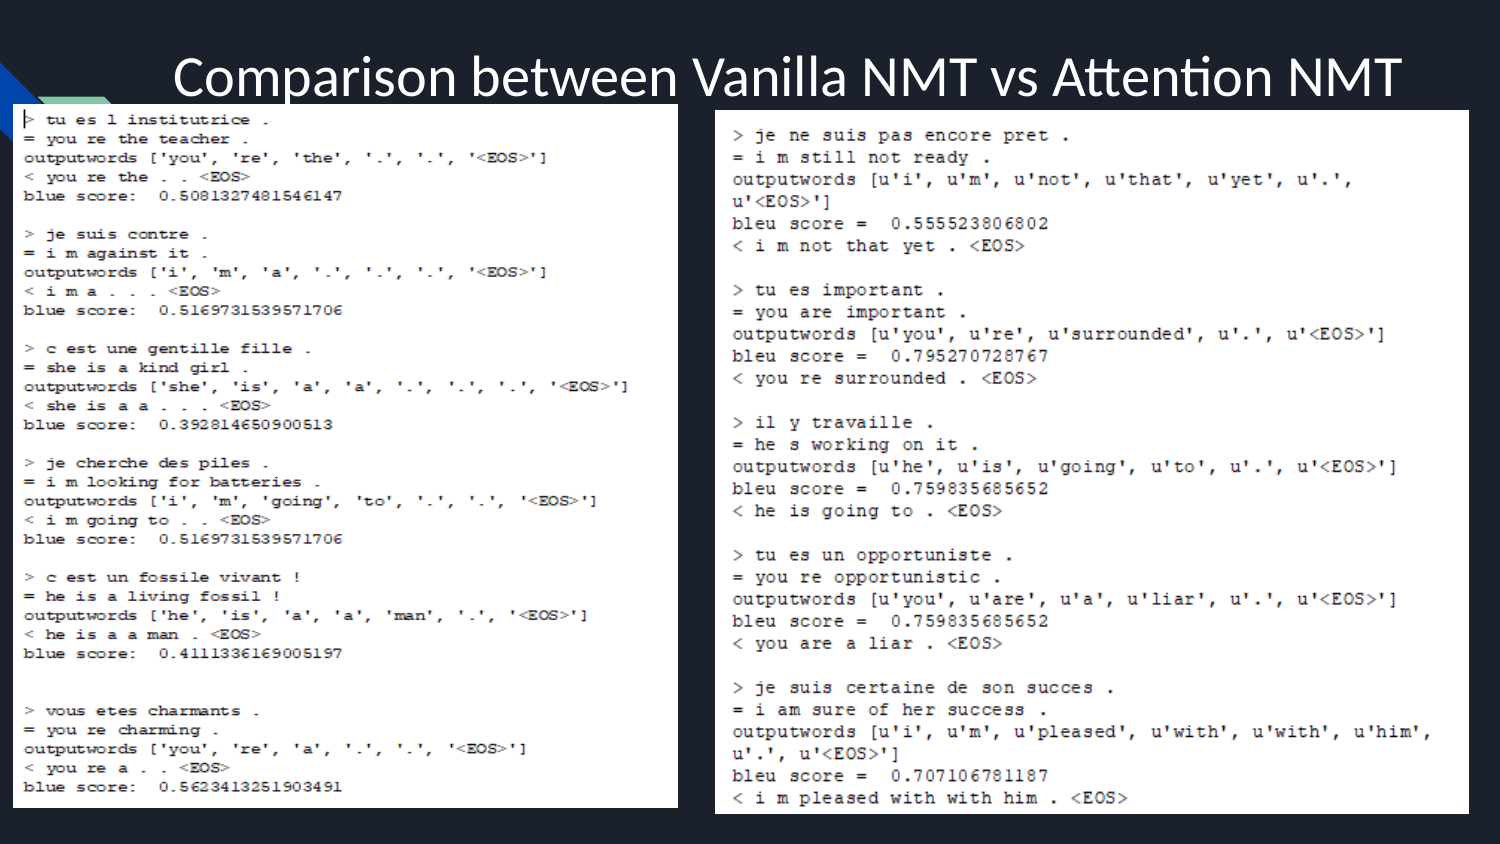

Comparison between Vanilla NMT vs Attention NMT
#